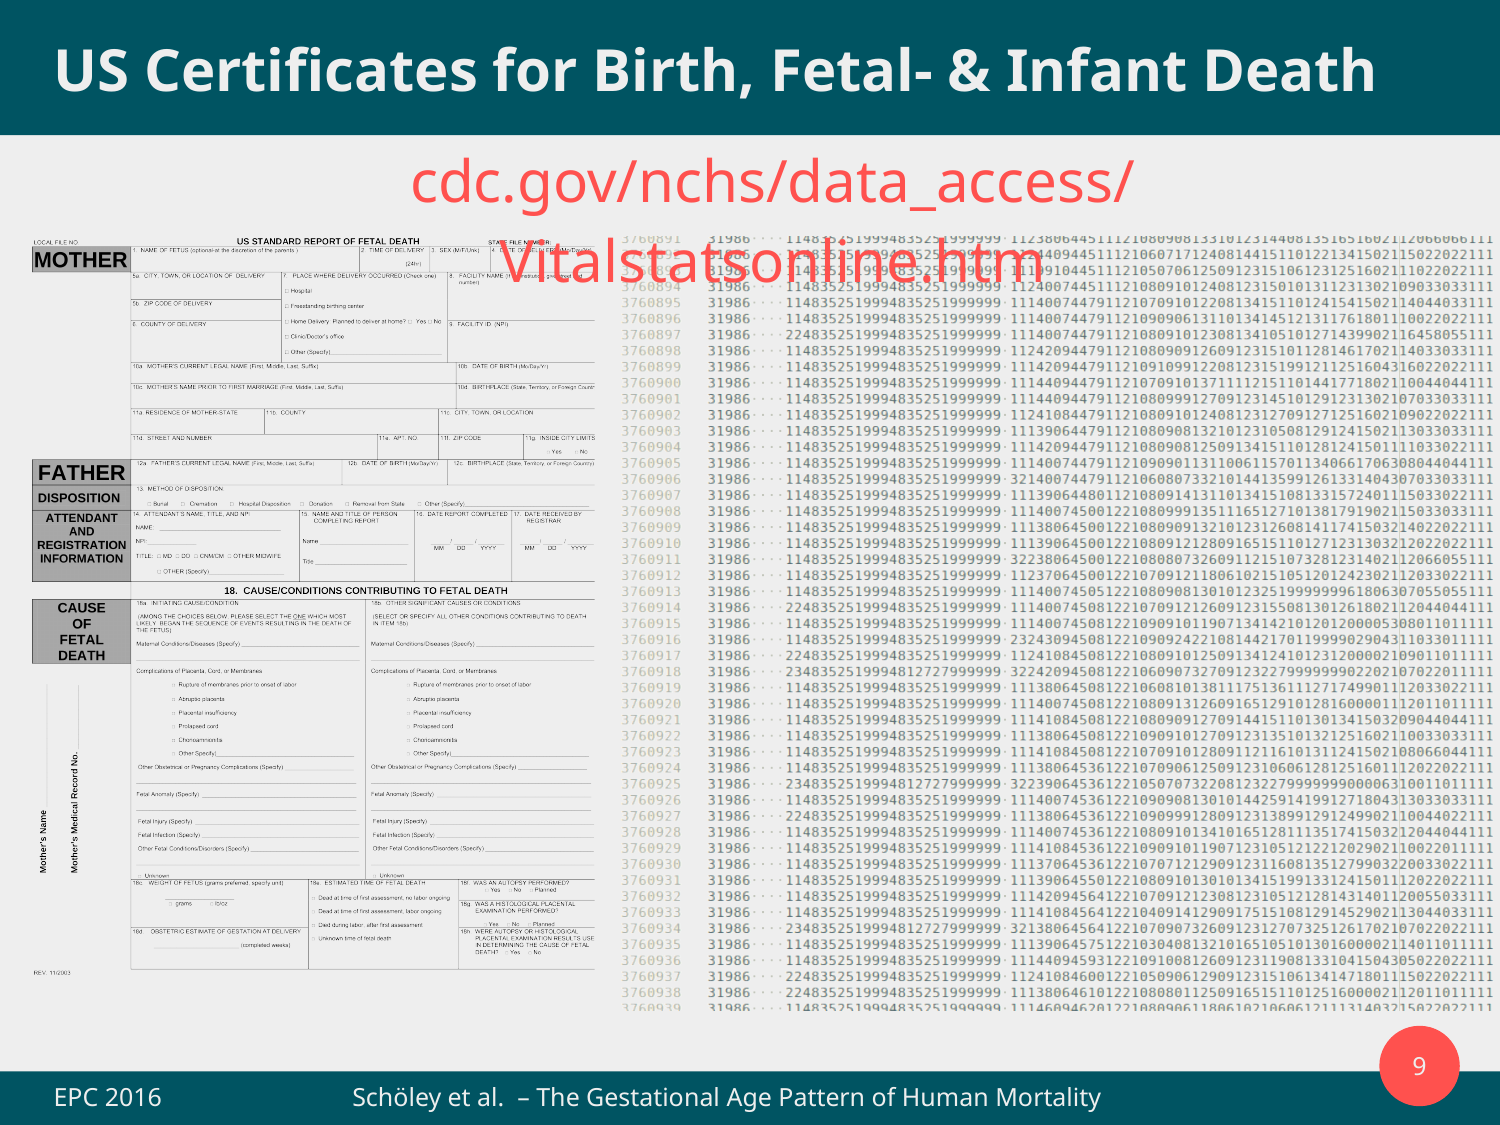

# US Certificates for Birth, Fetal- & Infant Death
cdc.gov/nchs/data_access/Vitalstatsonline.htm
9
EPC 2016
Schöley et al. – The Gestational Age Pattern of Human Mortality